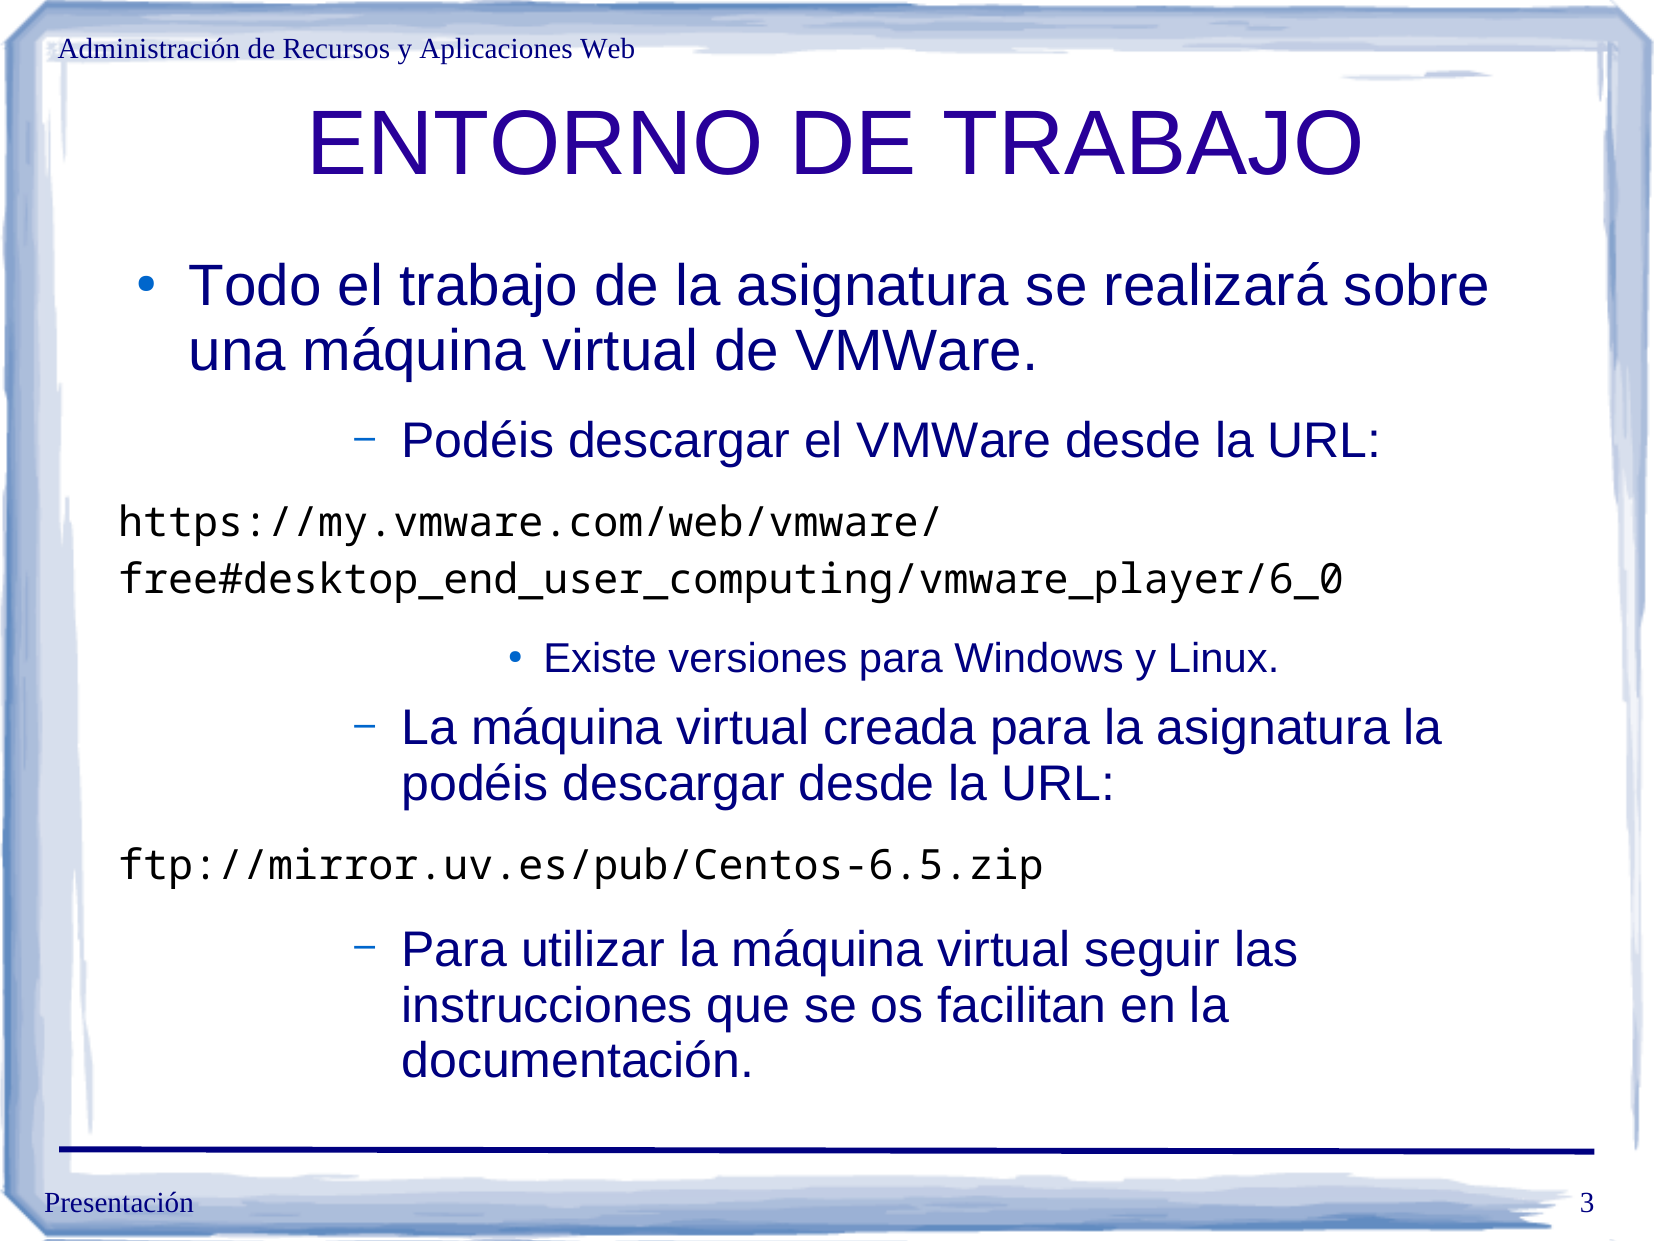

# ENTORNO DE TRABAJO
Todo el trabajo de la asignatura se realizará sobre una máquina virtual de VMWare.
Podéis descargar el VMWare desde la URL:
https://my.vmware.com/web/vmware/free#desktop_end_user_computing/vmware_player/6_0
Existe versiones para Windows y Linux.
La máquina virtual creada para la asignatura la podéis descargar desde la URL:
ftp://mirror.uv.es/pub/Centos-6.5.zip
Para utilizar la máquina virtual seguir las instrucciones que se os facilitan en la documentación.
Presentación
3